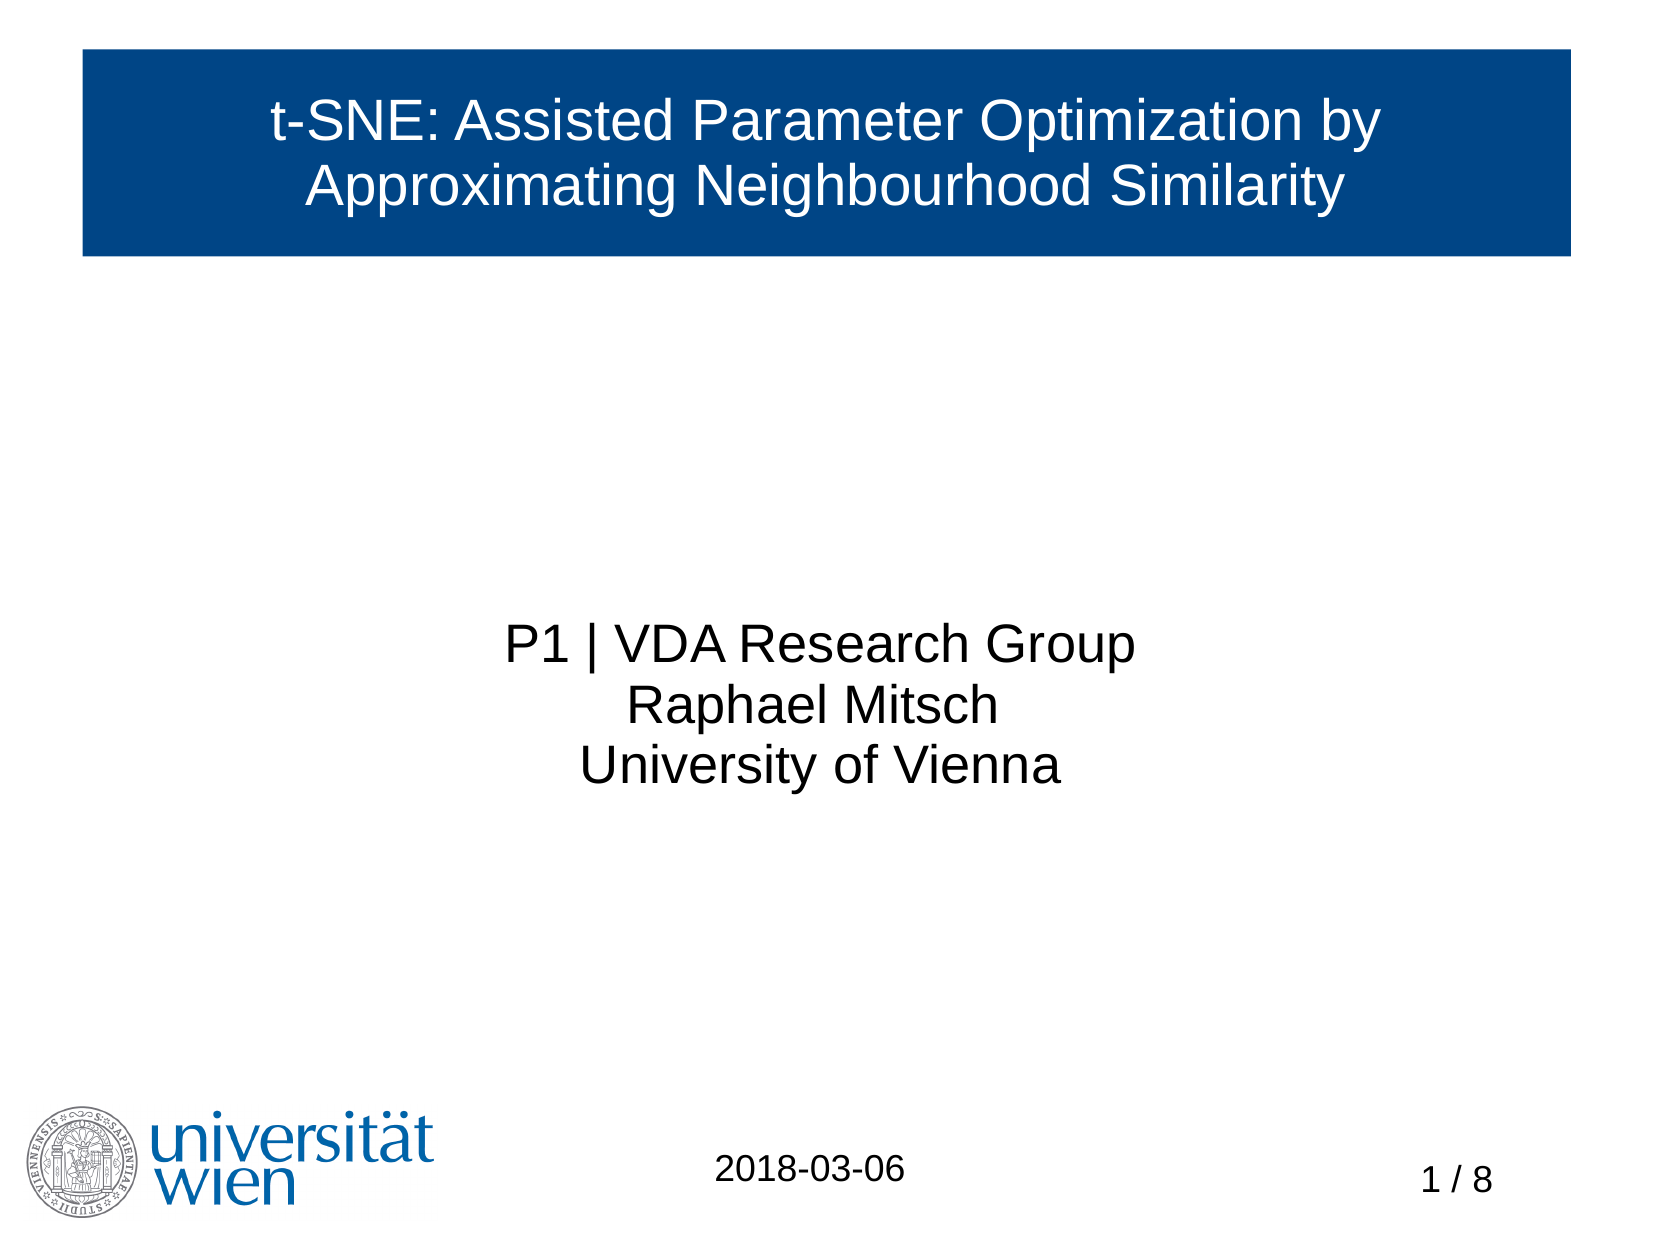

# t-SNE: Assisted Parameter Optimization by Approximating Neighbourhood Similarity
P1 | VDA Research Group
Raphael Mitsch
University of Vienna